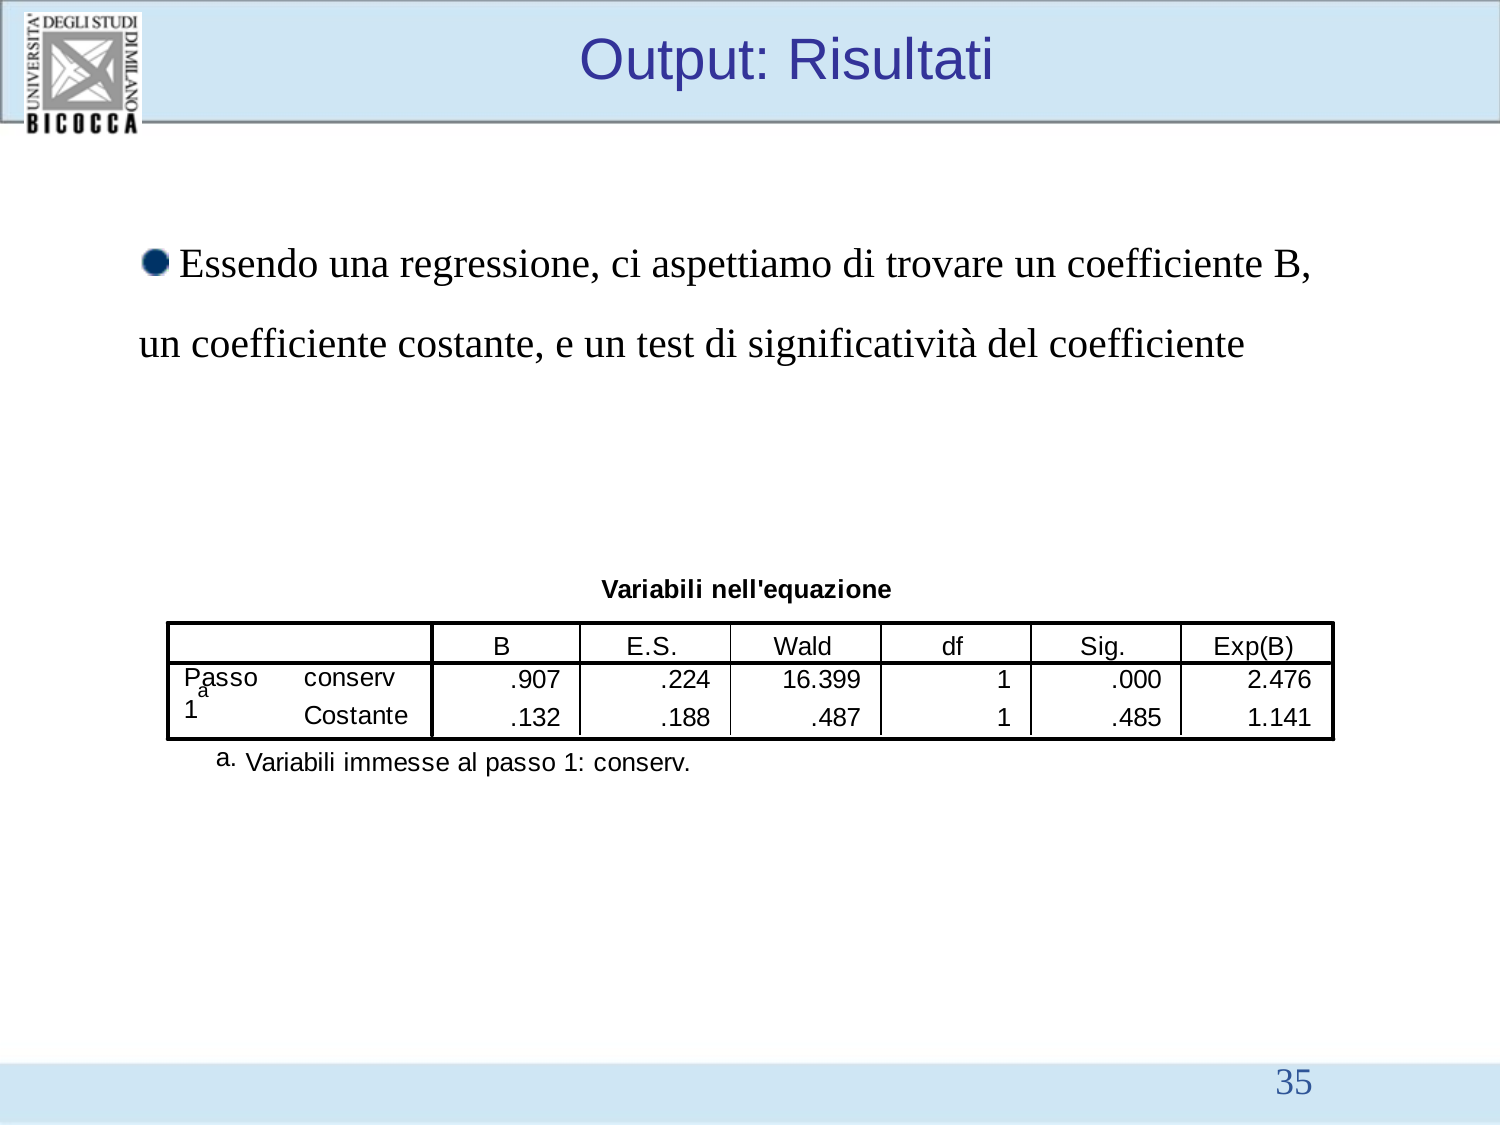

# Output: Risultati
 Essendo una regressione, ci aspettiamo di trovare un coefficiente B, un coefficiente costante, e un test di significatività del coefficiente